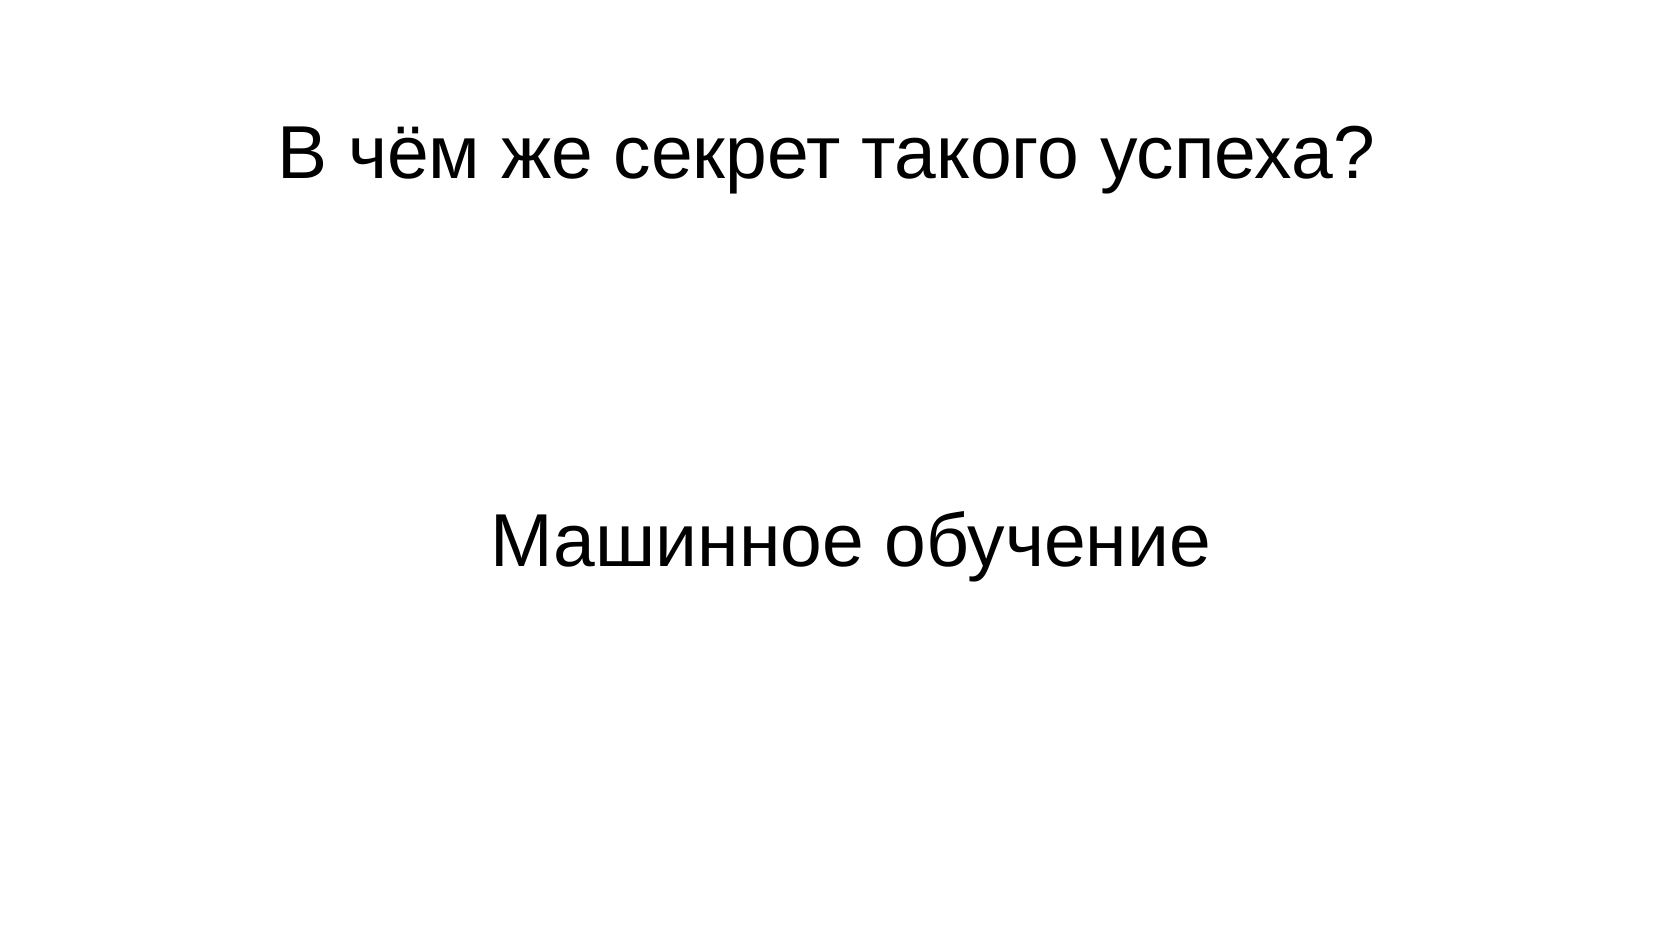

# В чём же секрет такого успеха?
Машинное обучение